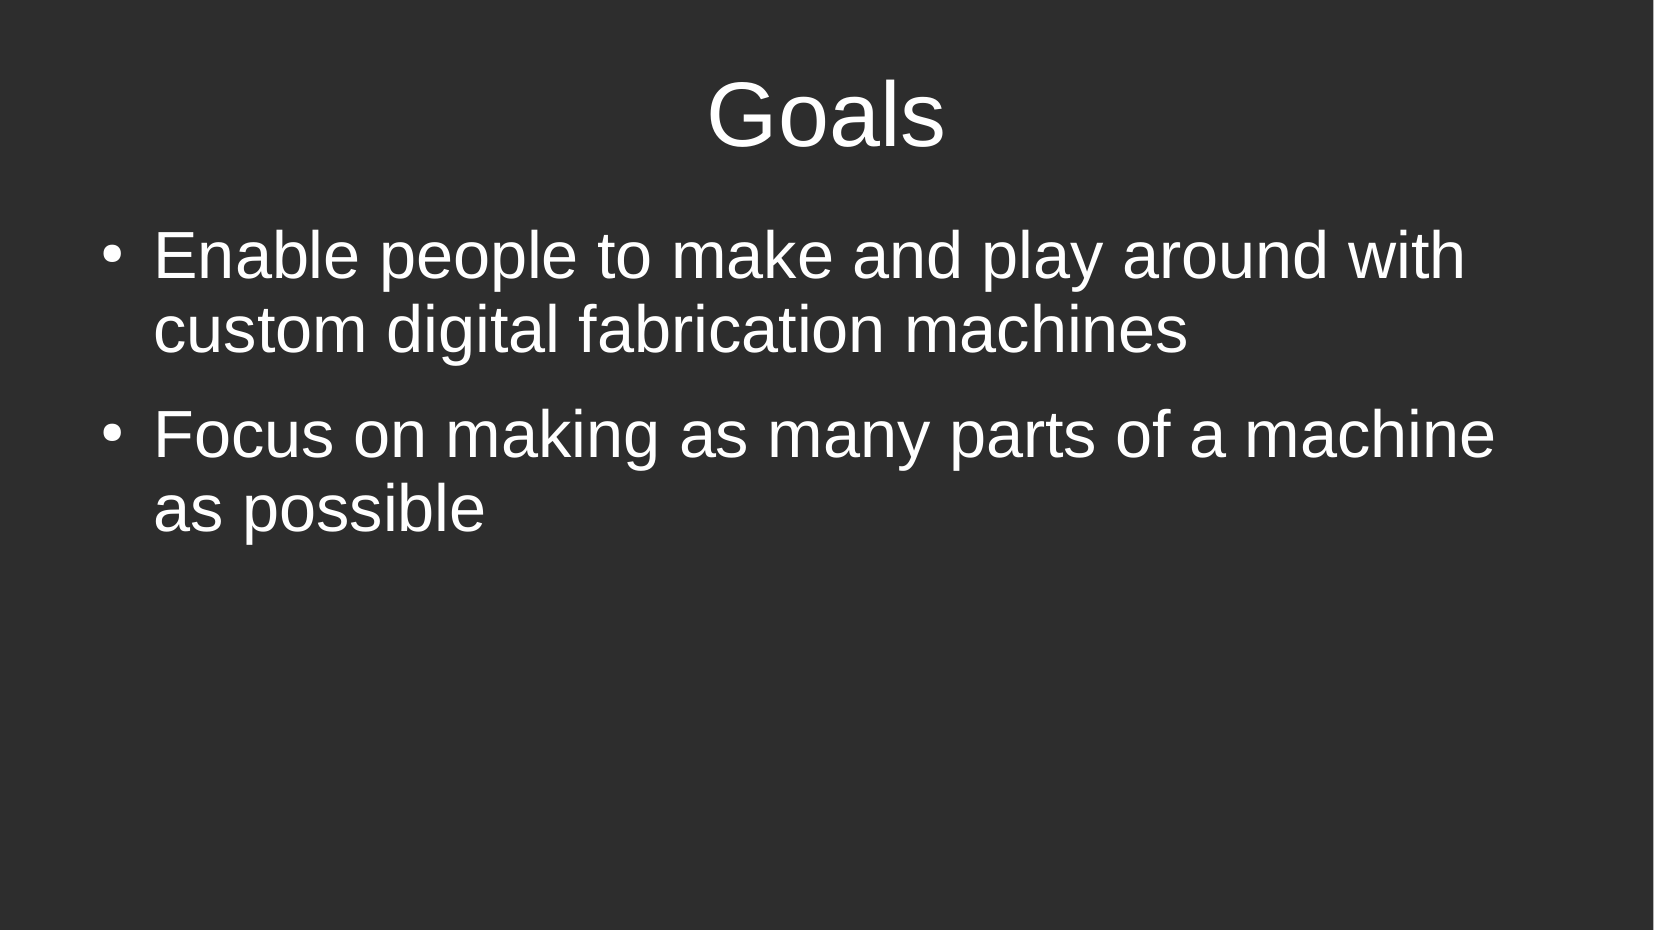

# Goals
Enable people to make and play around with custom digital fabrication machines
Focus on making as many parts of a machine as possible